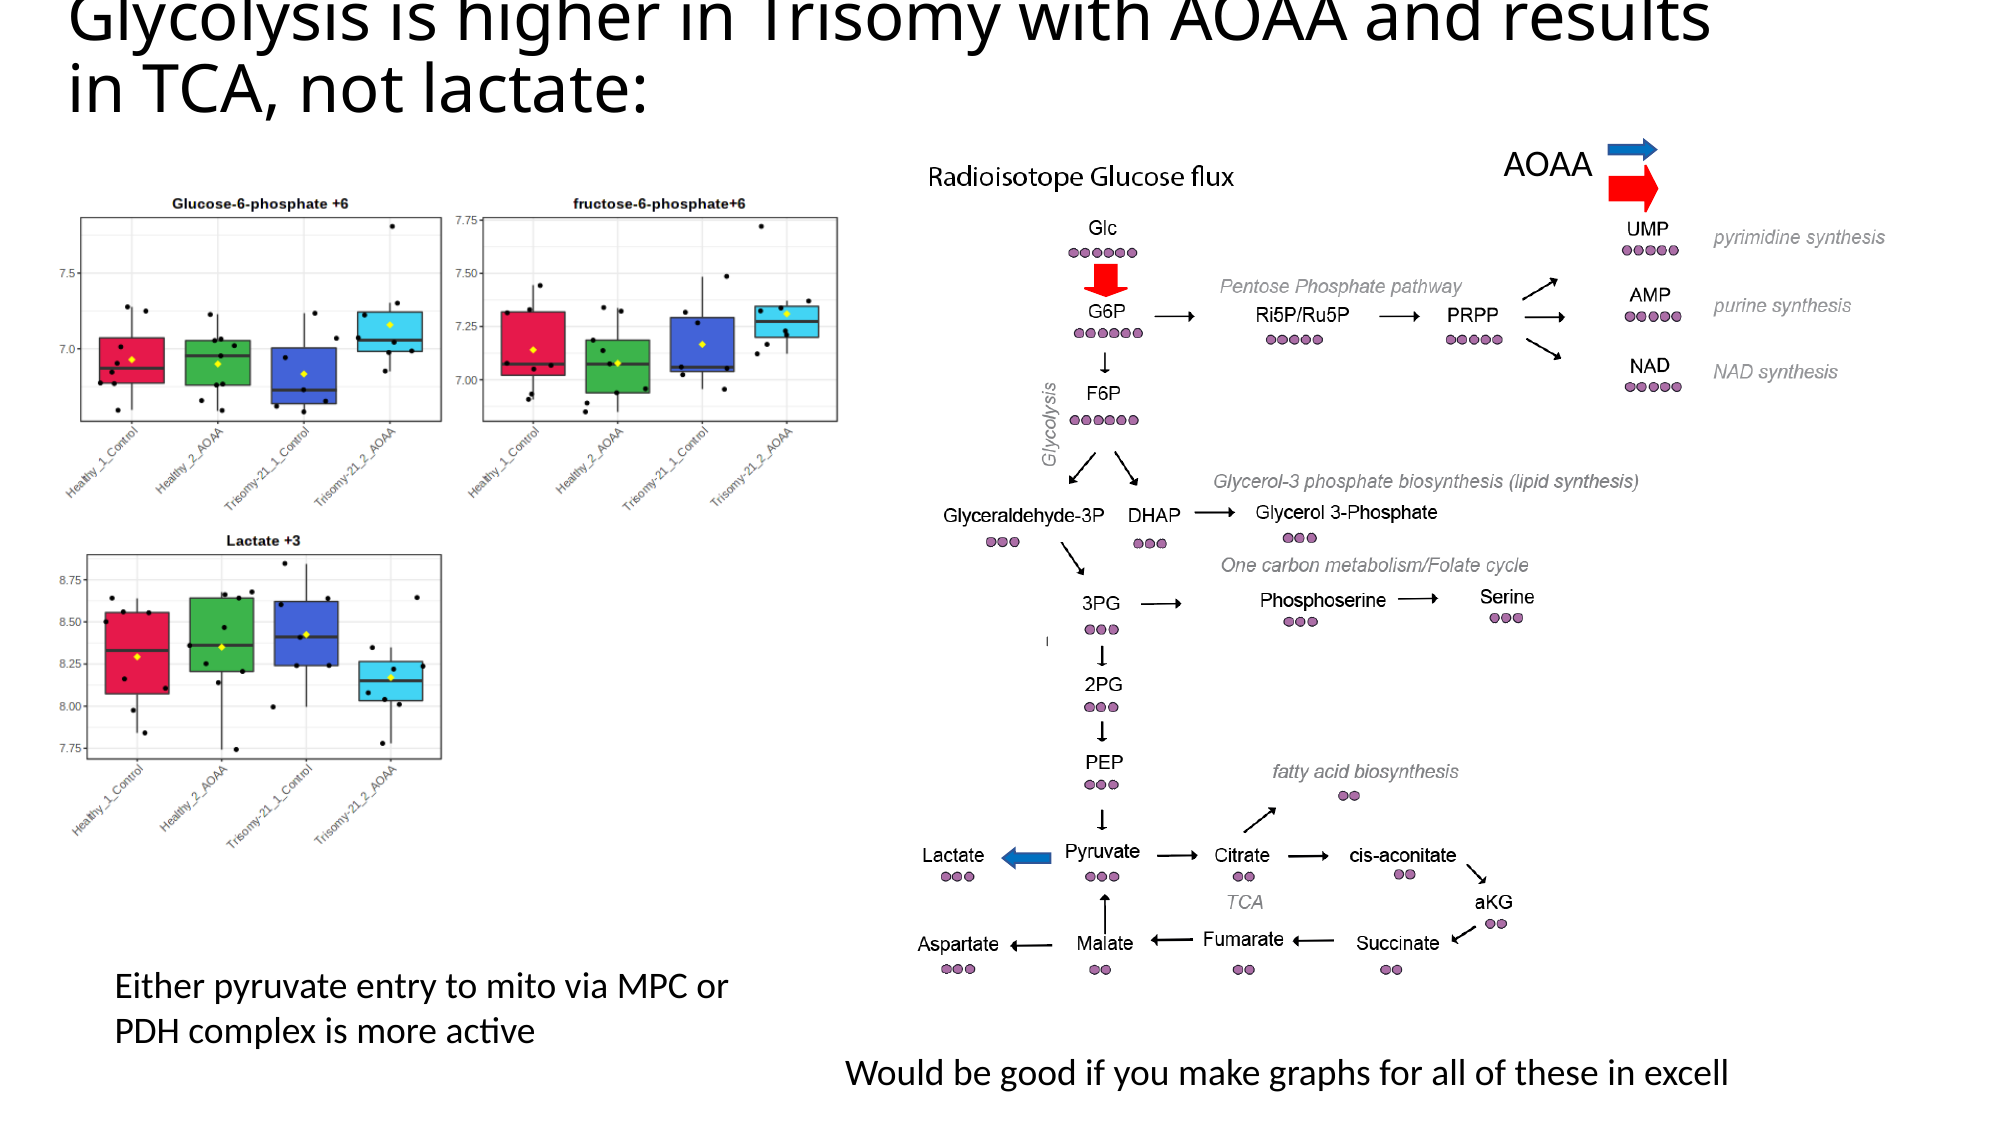

# Glycolysis is higher in Trisomy with AOAA and results in TCA, not lactate:
AOAA
Either pyruvate entry to mito via MPC or
PDH complex is more active
Would be good if you make graphs for all of these in excell